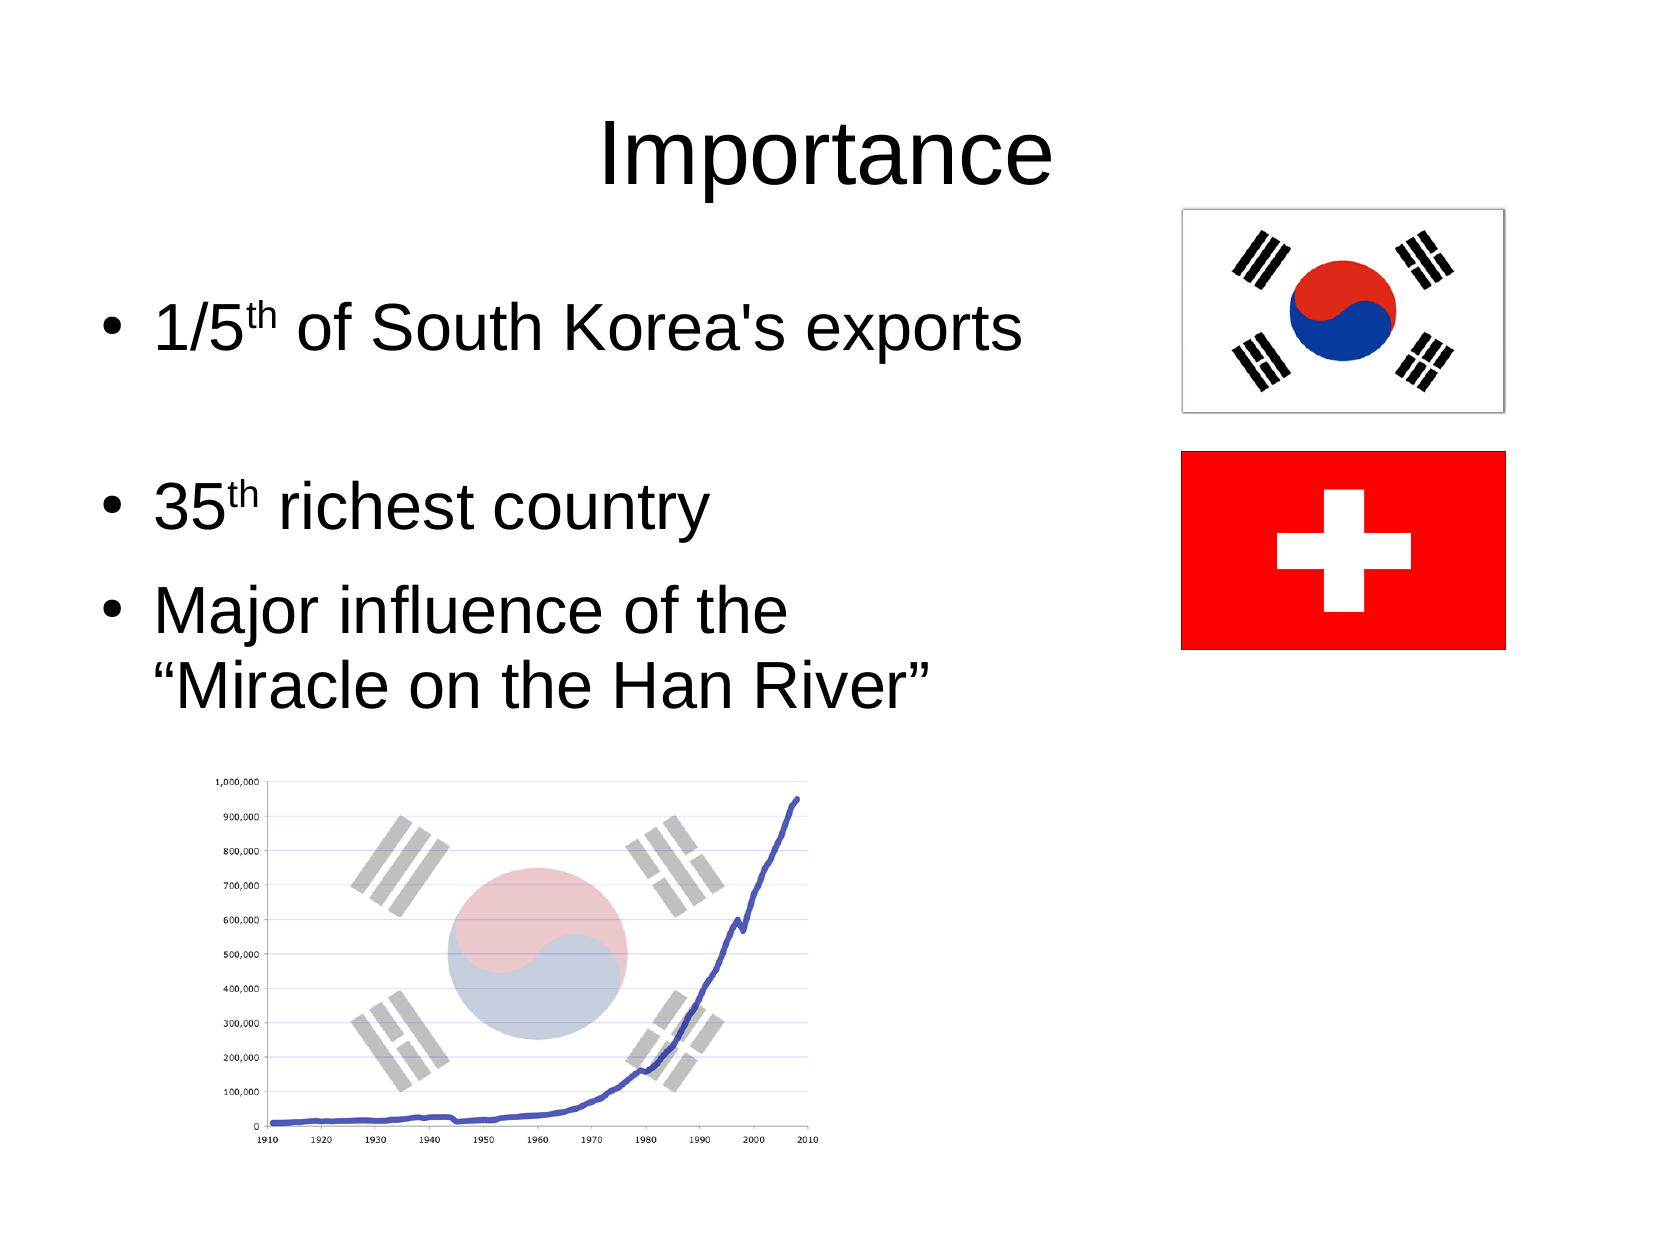

# Importance
1/5th of South Korea's exports
35th richest country
Major influence of the “Miracle on the Han River”